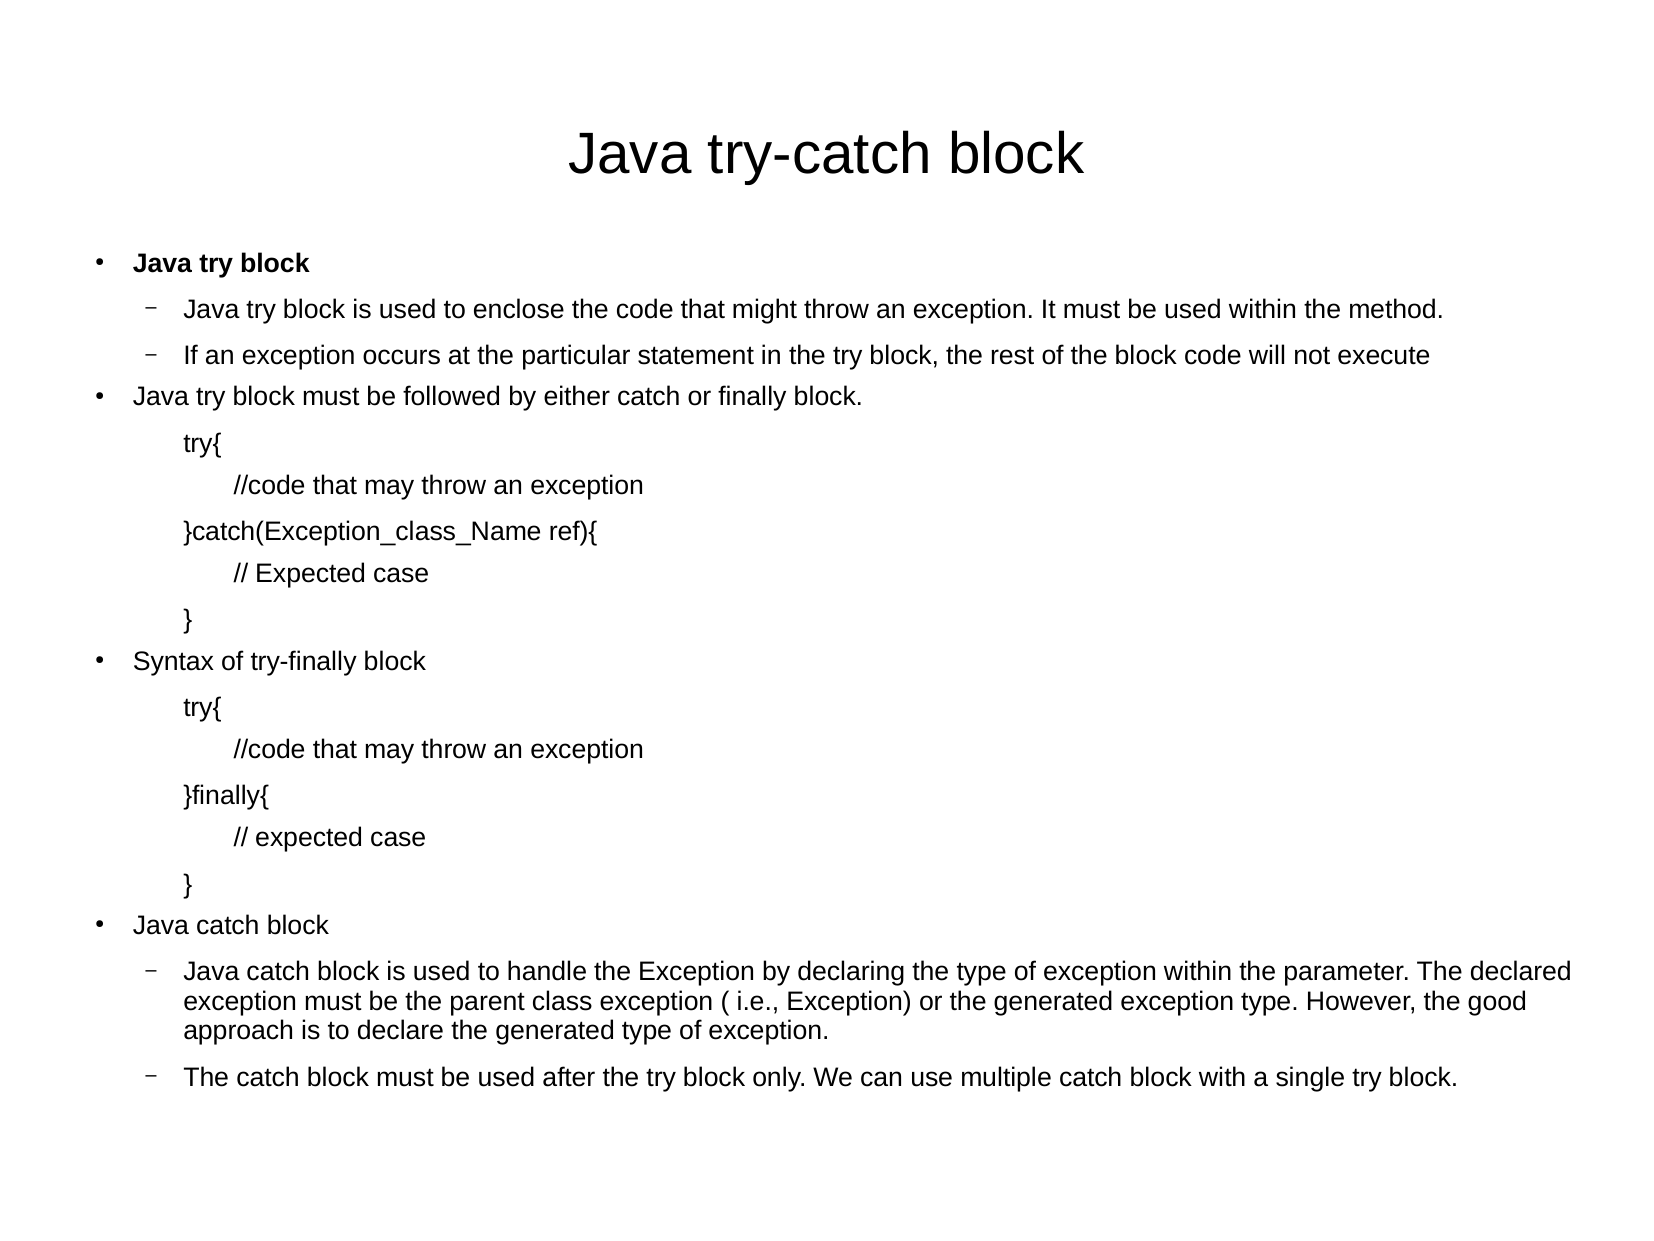

# Java try-catch block
Java try block
Java try block is used to enclose the code that might throw an exception. It must be used within the method.
If an exception occurs at the particular statement in the try block, the rest of the block code will not execute
Java try block must be followed by either catch or finally block.
try{
//code that may throw an exception
}catch(Exception_class_Name ref){
// Expected case
}
Syntax of try-finally block
try{
//code that may throw an exception
}finally{
// expected case
}
Java catch block
Java catch block is used to handle the Exception by declaring the type of exception within the parameter. The declared exception must be the parent class exception ( i.e., Exception) or the generated exception type. However, the good approach is to declare the generated type of exception.
The catch block must be used after the try block only. We can use multiple catch block with a single try block.